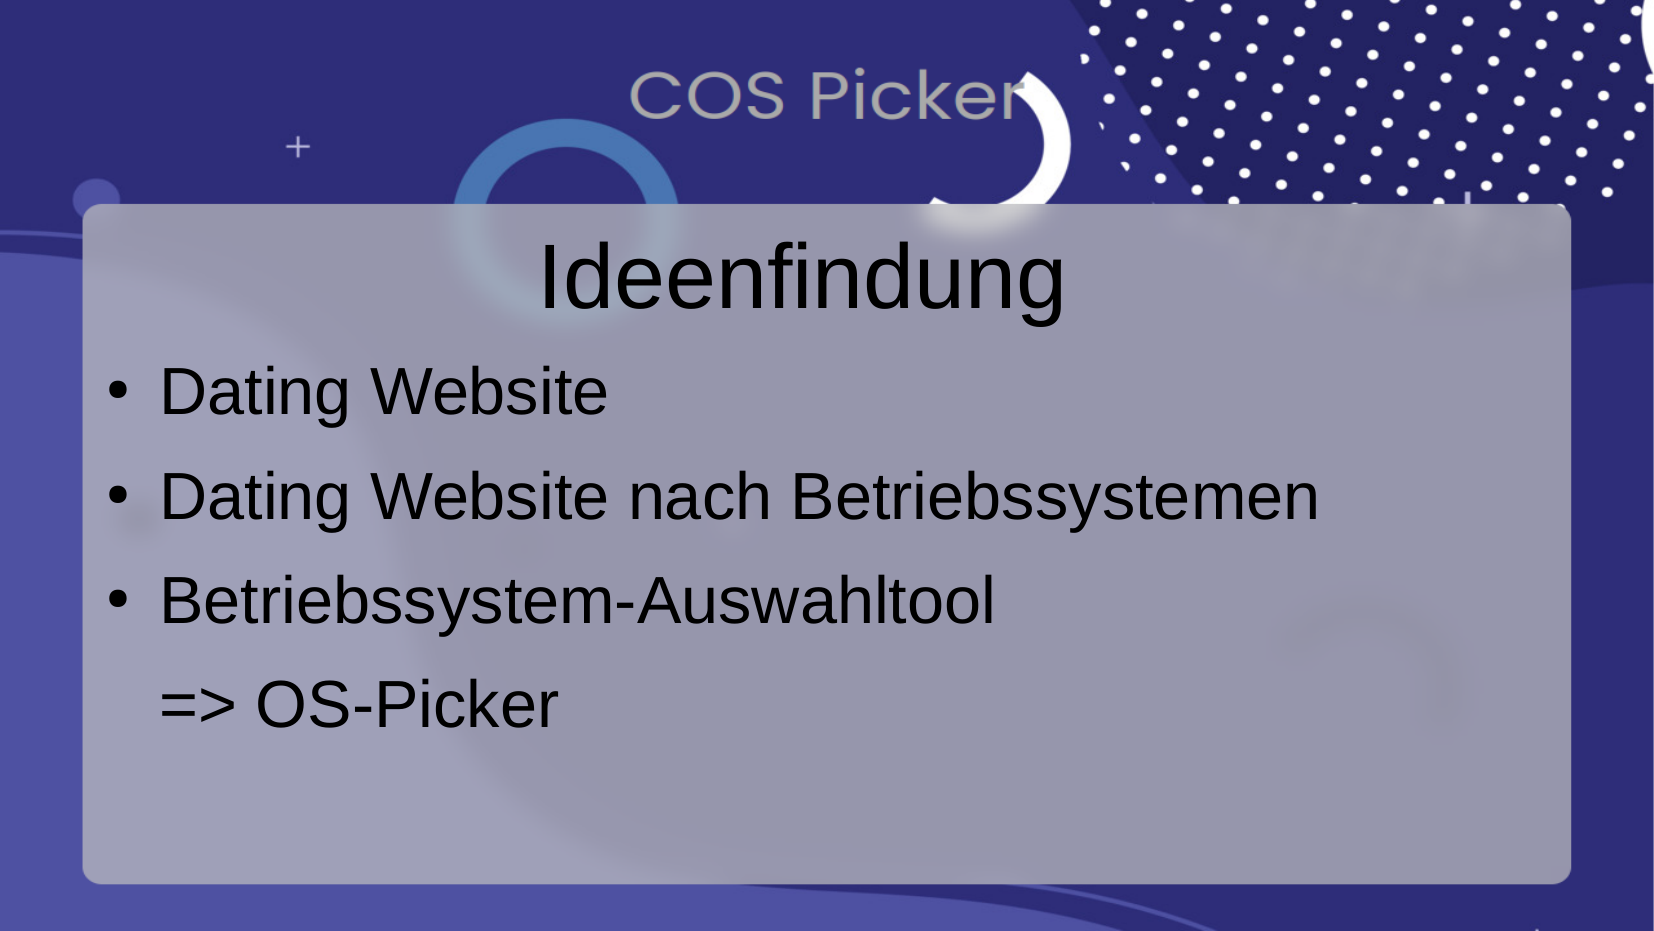

# Ideenfindung
Dating Website
Dating Website nach Betriebssystemen
Betriebssystem-Auswahltool
=> OS-Picker